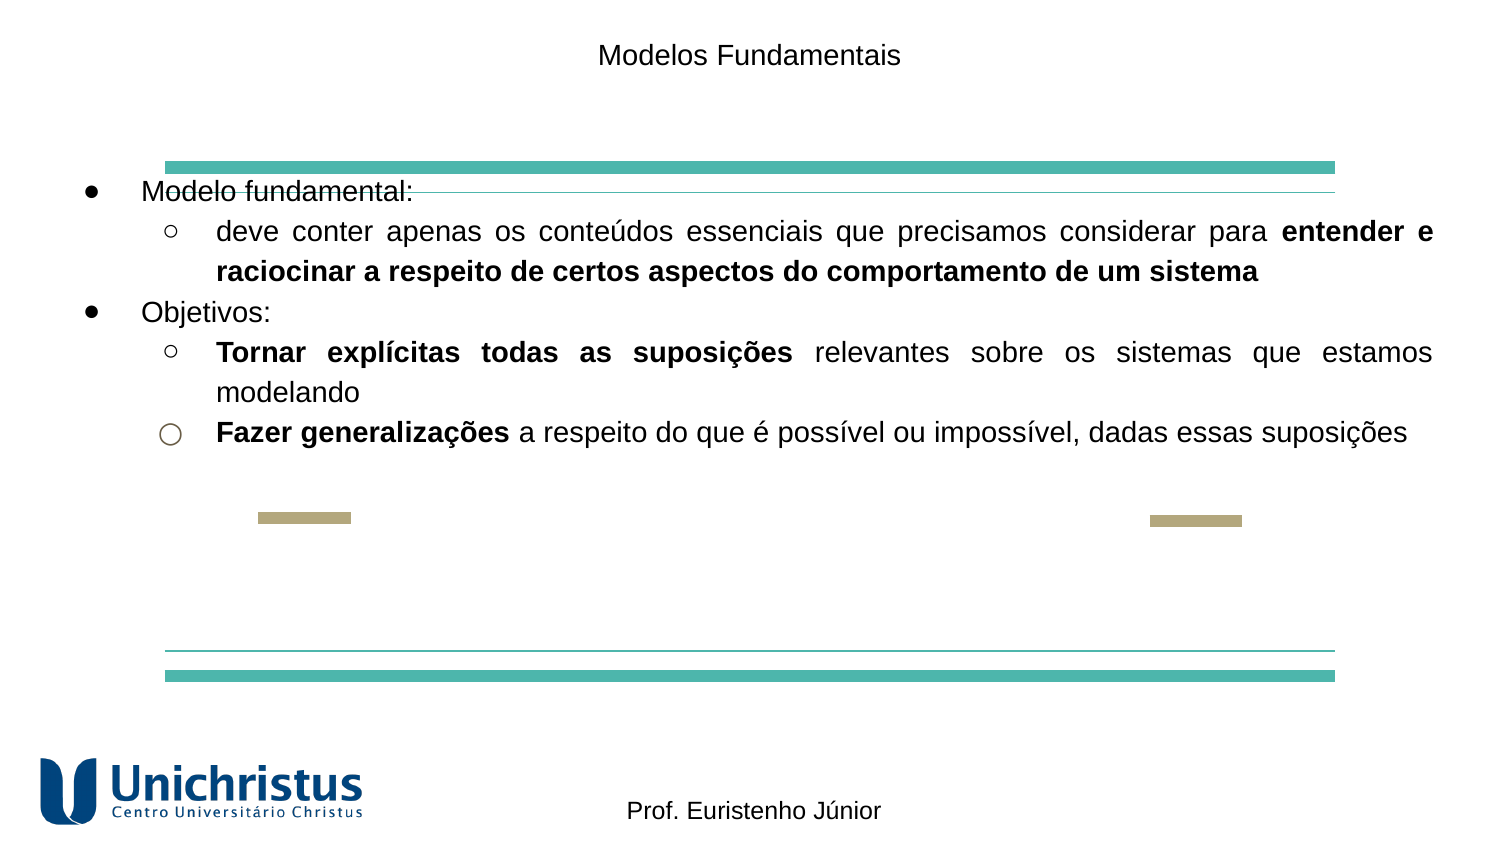

# Modelos Fundamentais
Modelo fundamental:
deve conter apenas os conteúdos essenciais que precisamos considerar para entender e raciocinar a respeito de certos aspectos do comportamento de um sistema
Objetivos:
Tornar explícitas todas as suposições relevantes sobre os sistemas que estamos modelando
Fazer generalizações a respeito do que é possível ou impossível, dadas essas suposições